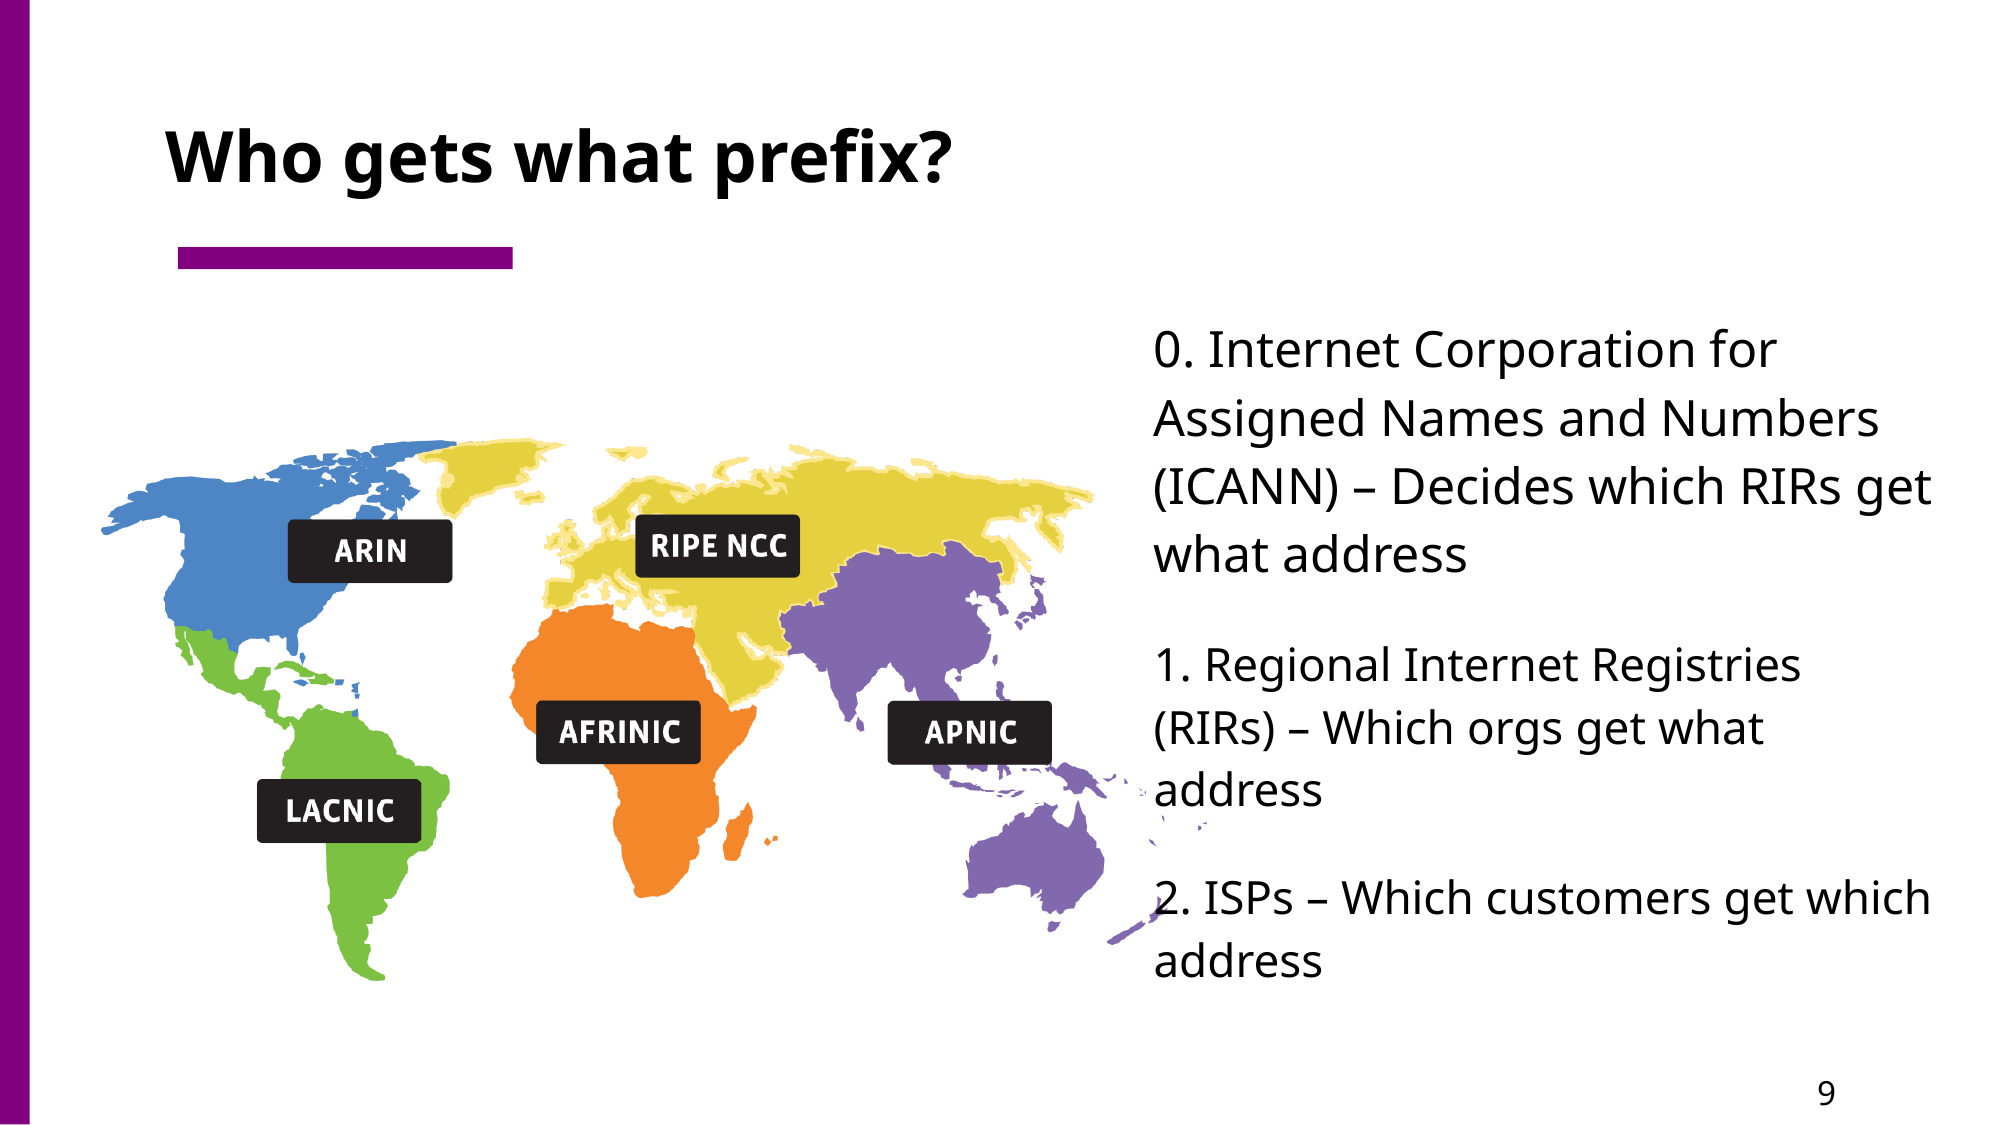

Who gets what prefix?
0. Internet Corporation for Assigned Names and Numbers (ICANN) – Decides which RIRs get what address
1. Regional Internet Registries (RIRs) – Which orgs get what address
2. ISPs – Which customers get which address